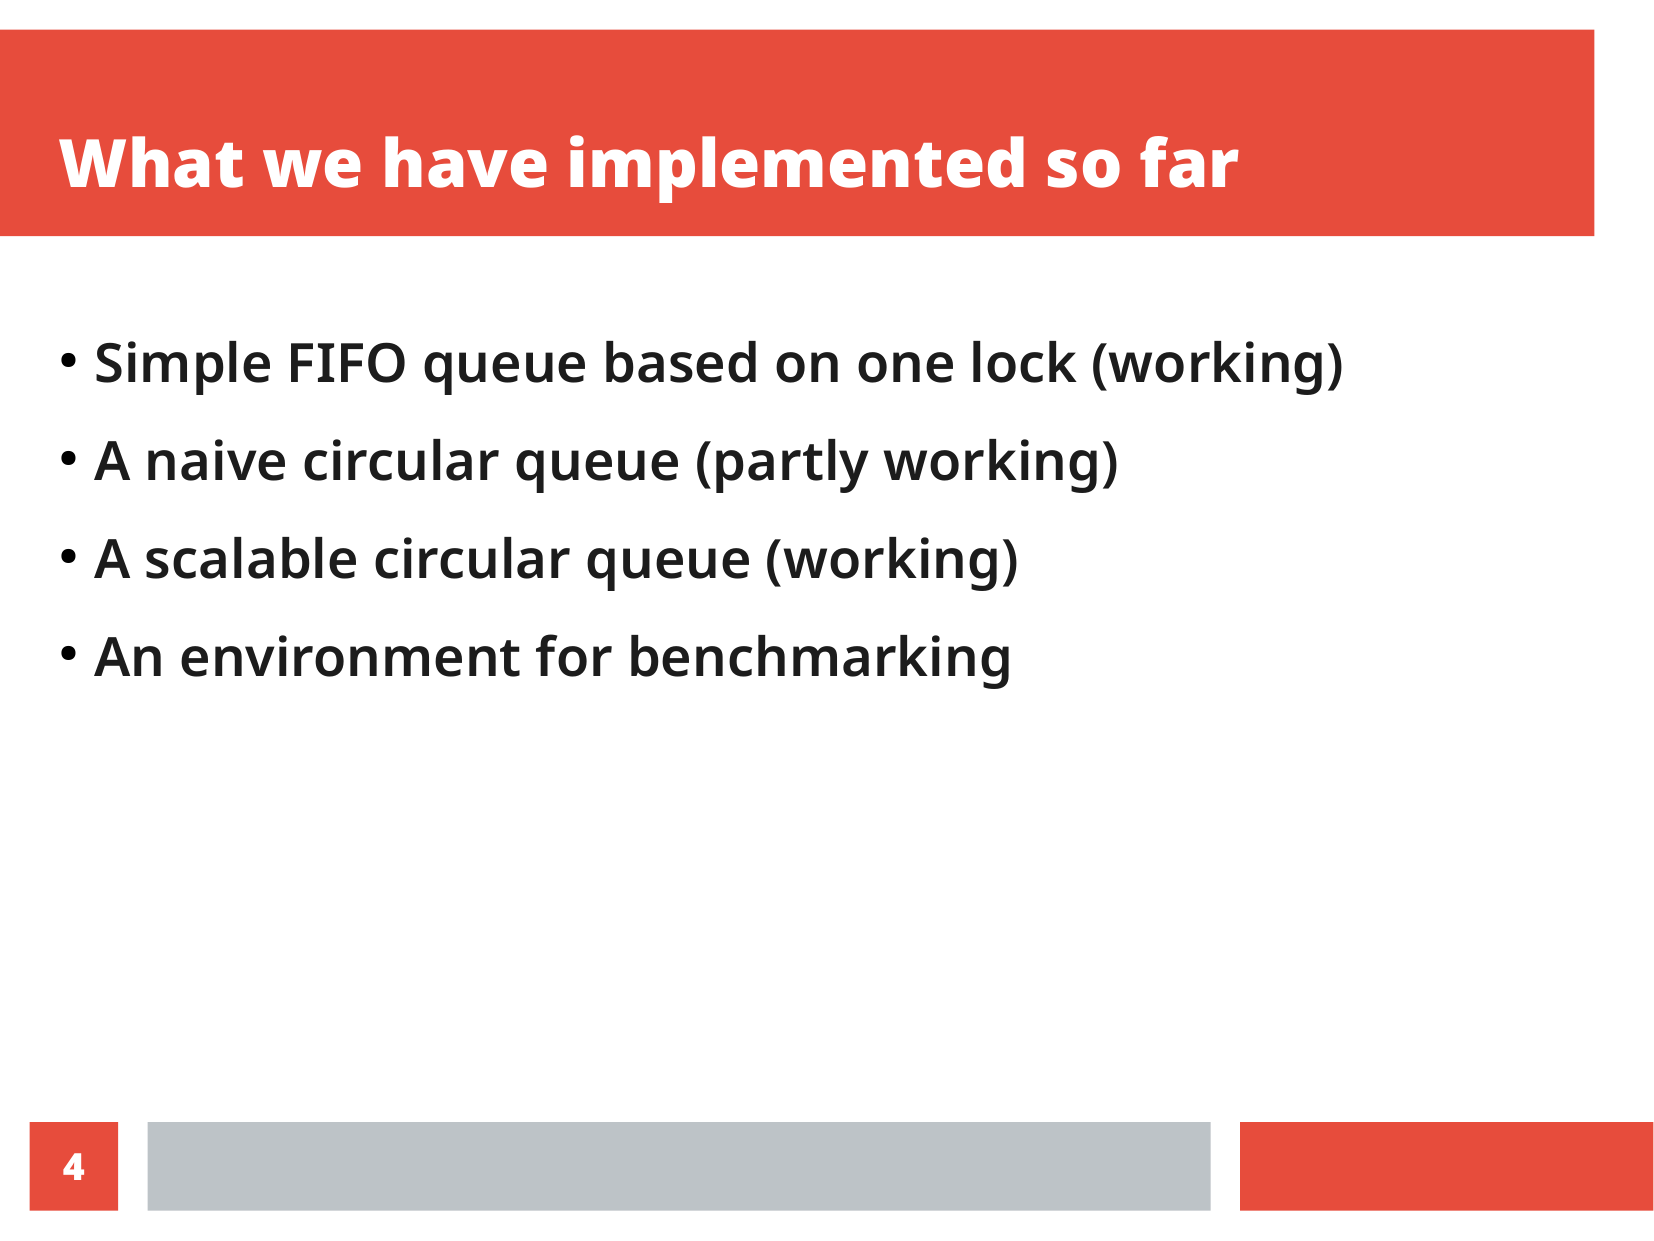

# What we have implemented so far
Simple FIFO queue based on one lock (working)
A naive circular queue (partly working)
A scalable circular queue (working)
An environment for benchmarking
4